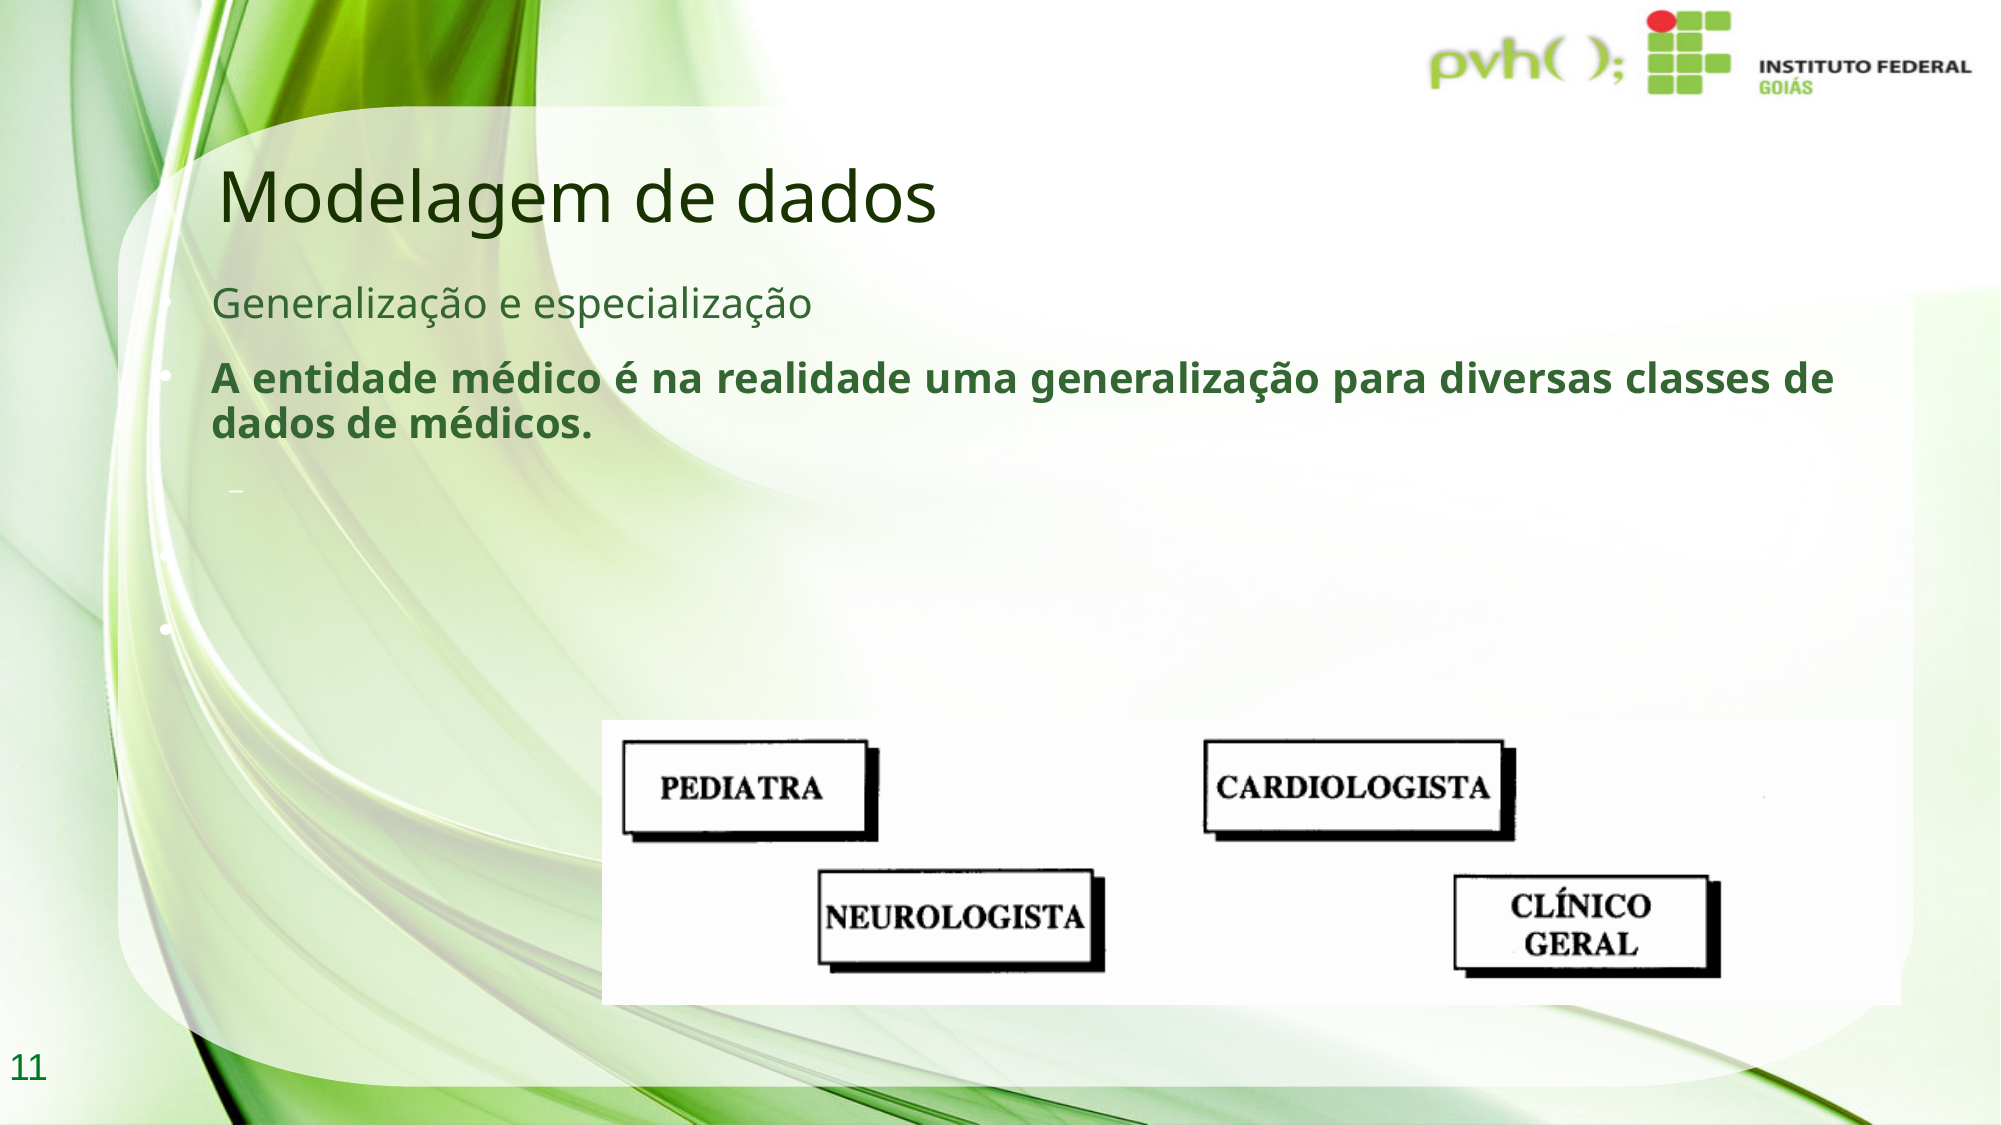

# Modelagem de dados
Generalização e especialização
A entidade médico é na realidade uma generalização para diversas classes de dados de médicos.
11